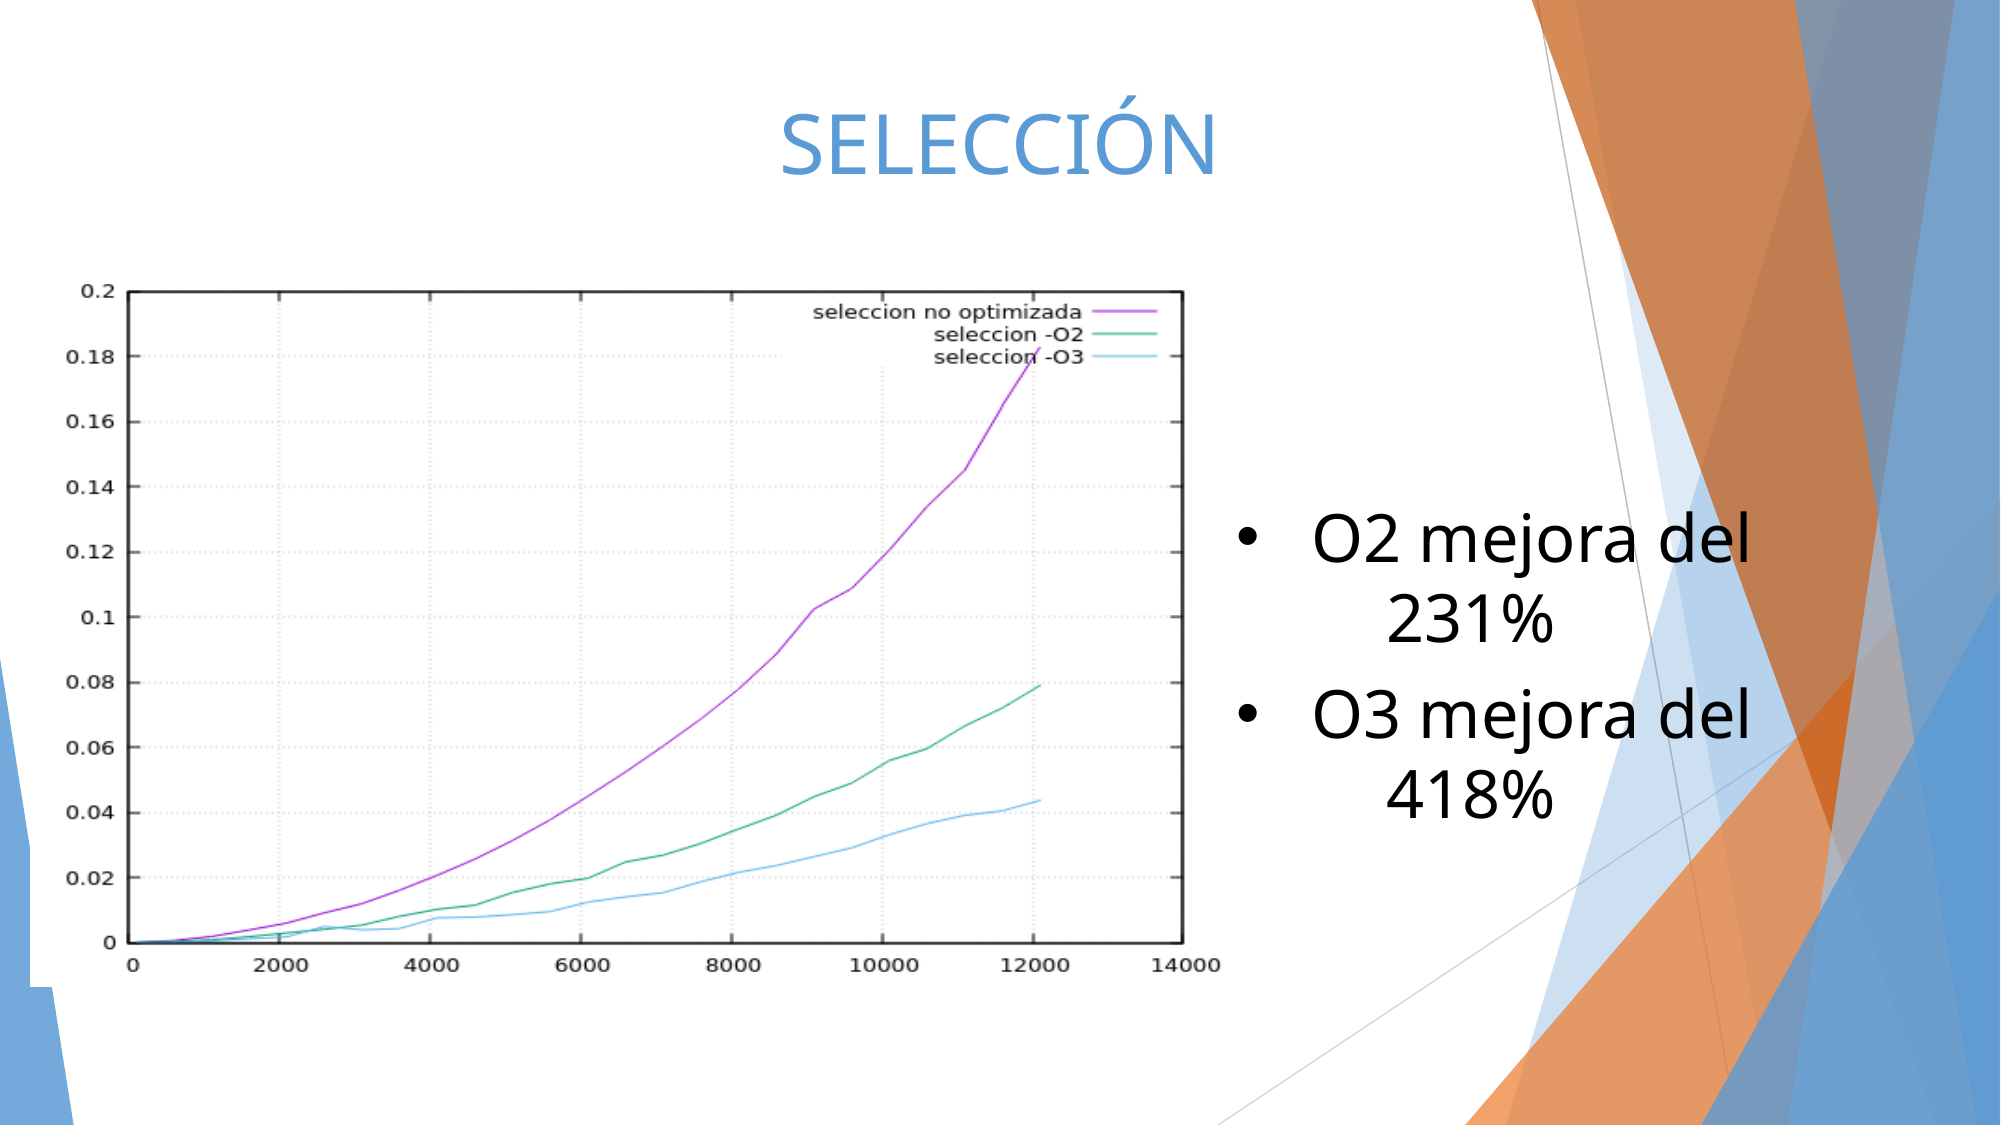

# SELECCIÓN
O2 mejora del 231%
O3 mejora del 418%